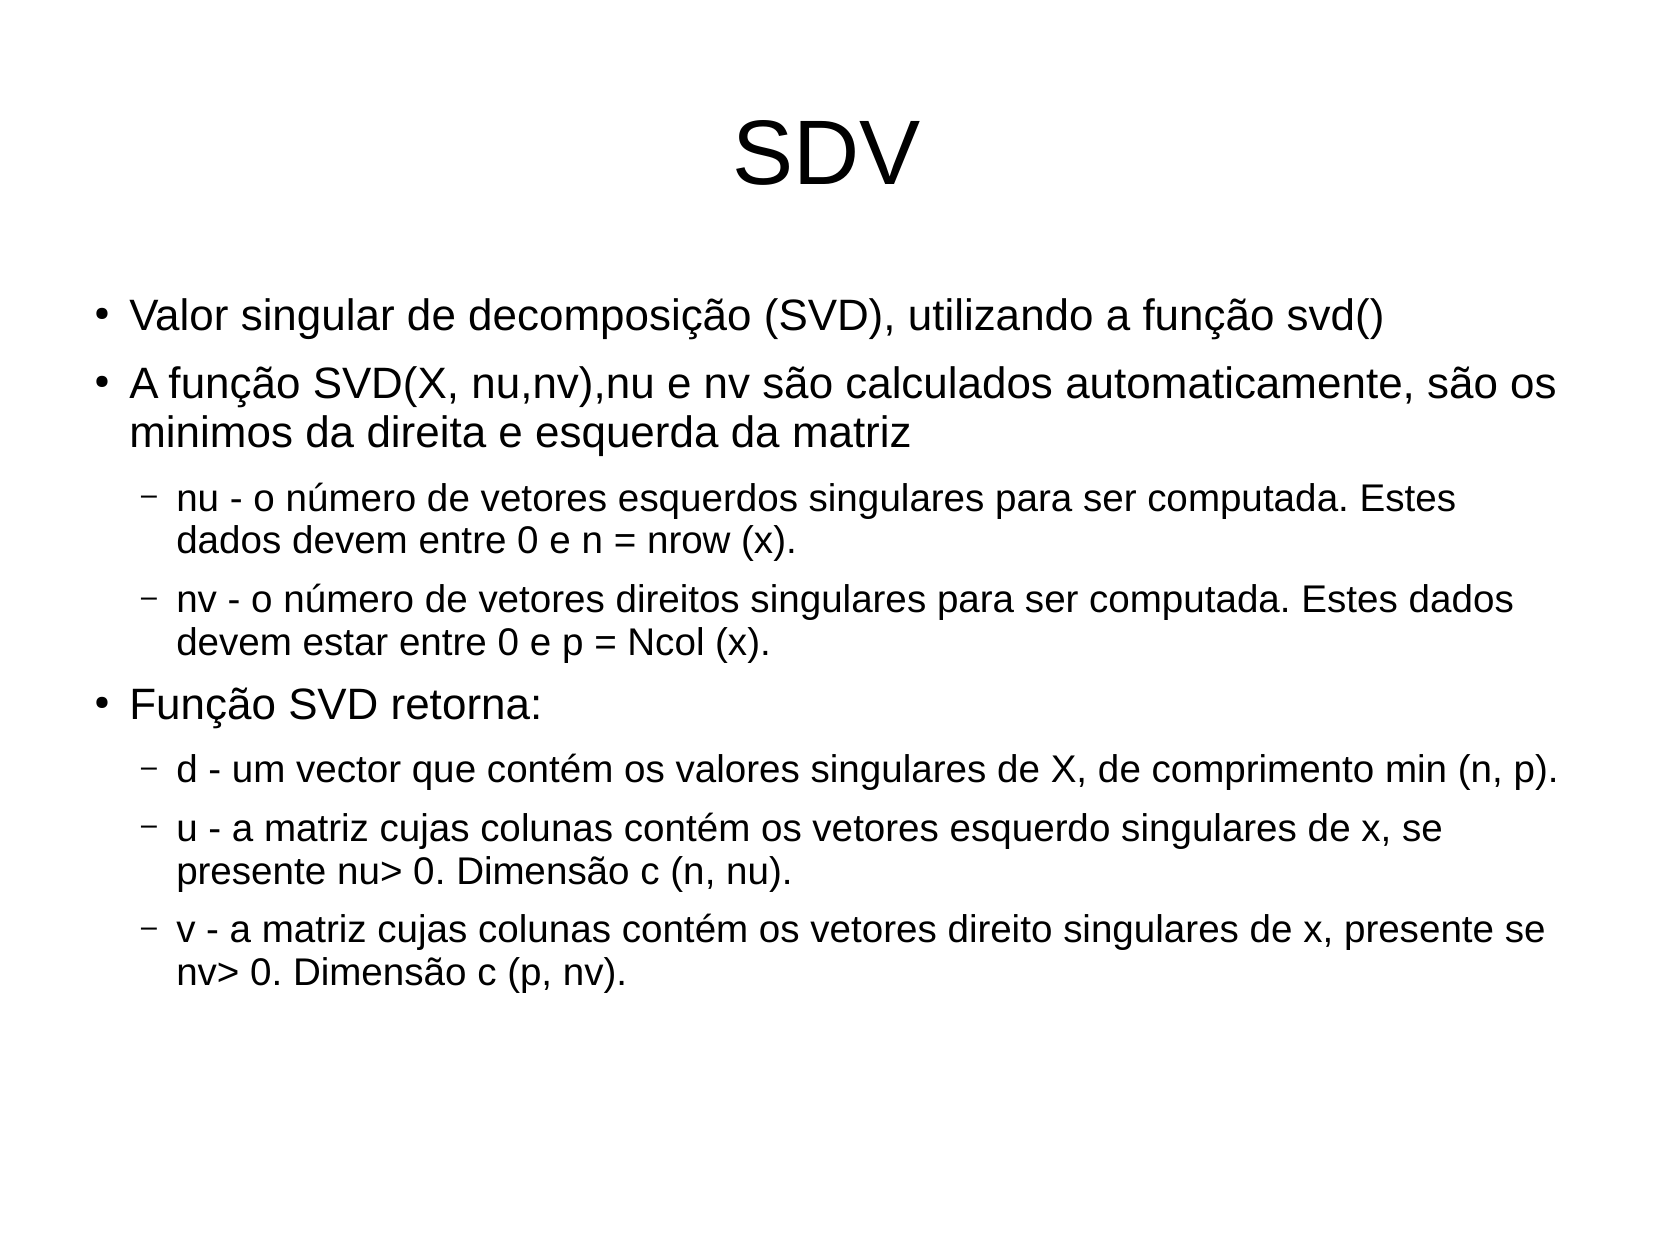

# SDV
Valor singular de decomposição (SVD), utilizando a função svd()
A função SVD(X, nu,nv),nu e nv são calculados automaticamente, são os minimos da direita e esquerda da matriz
nu - o número de vetores esquerdos singulares para ser computada. Estes dados devem entre 0 e n = nrow (x).
nv - o número de vetores direitos singulares para ser computada. Estes dados devem estar entre 0 e p = Ncol (x).
Função SVD retorna:
d - um vector que contém os valores singulares de X, de comprimento min (n, p).
u - a matriz cujas colunas contém os vetores esquerdo singulares de x, se presente nu> 0. Dimensão c (n, nu).
v - a matriz cujas colunas contém os vetores direito singulares de x, presente se nv> 0. Dimensão c (p, nv).